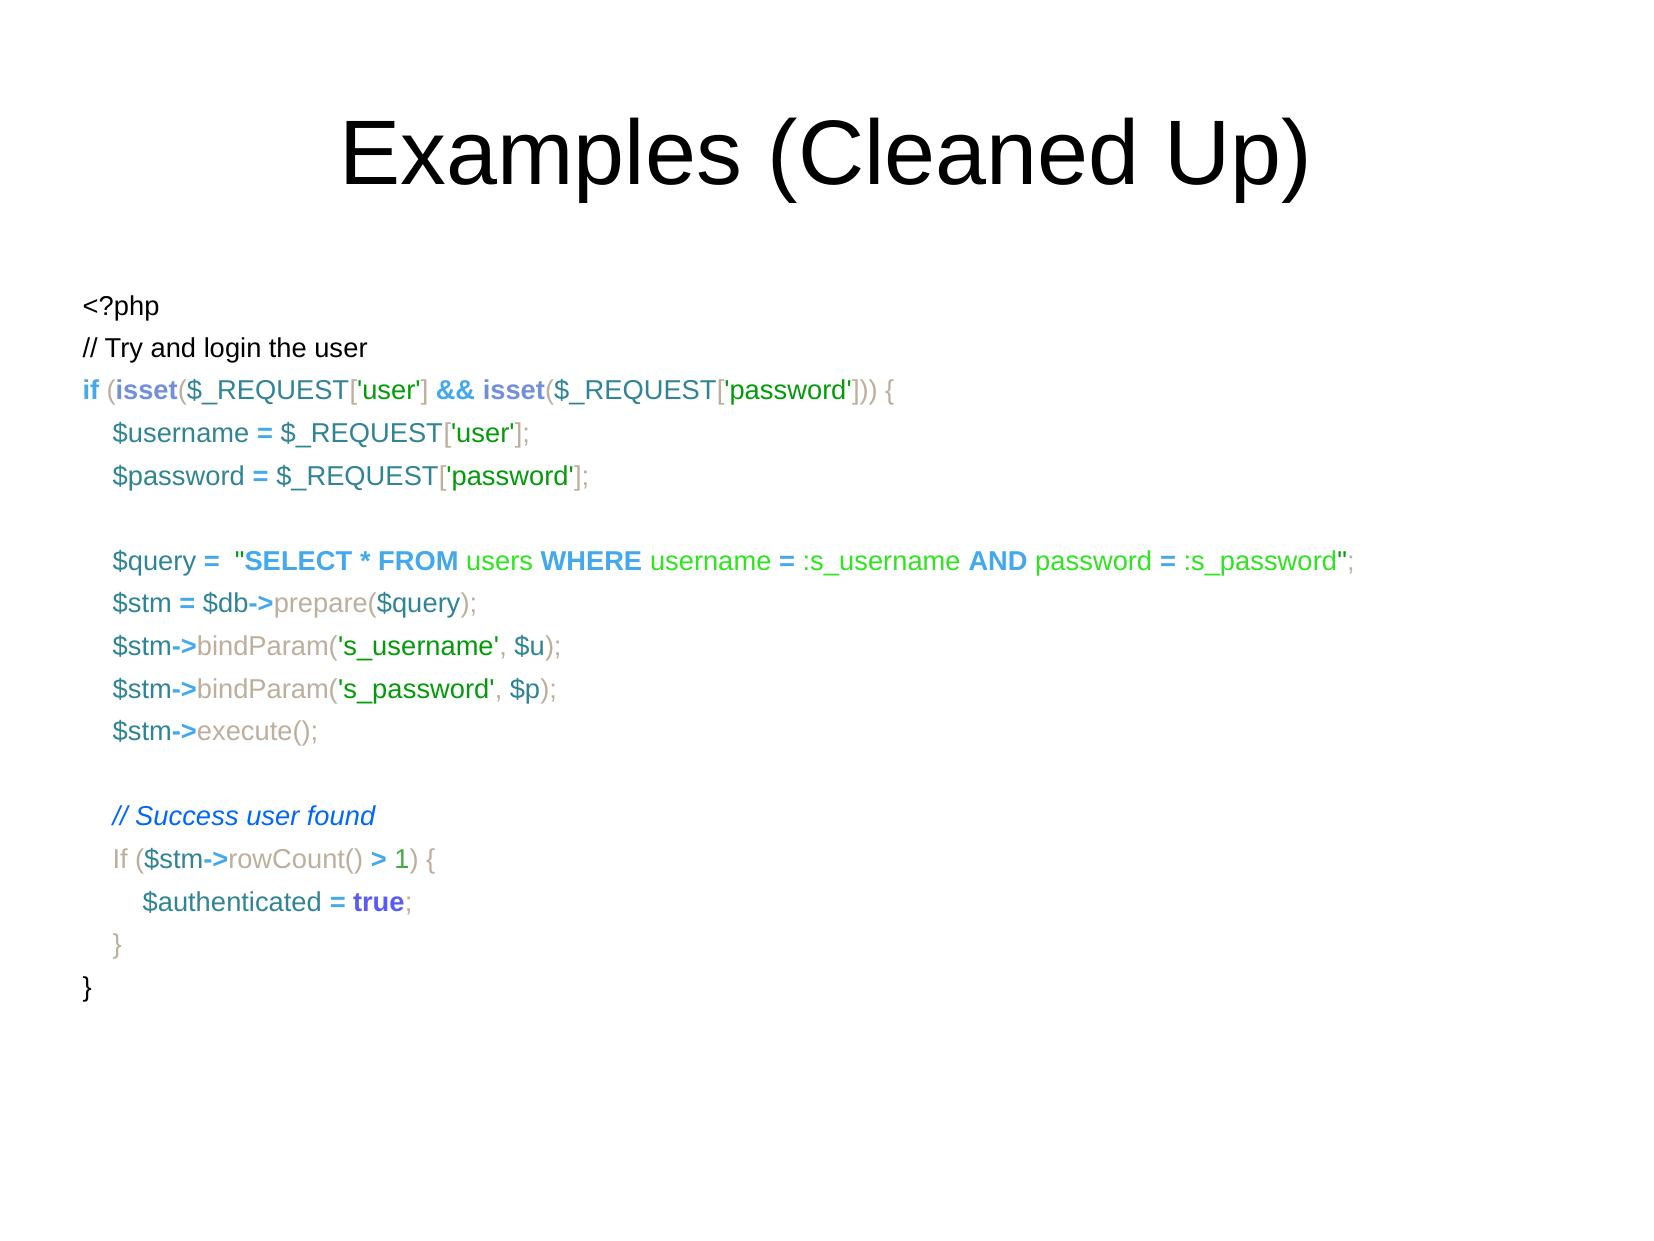

# Examples (Cleaned Up)
<?php
// Try and login the user
if (isset($_REQUEST['user'] && isset($_REQUEST['password'])) {
 $username = $_REQUEST['user'];
 $password = $_REQUEST['password'];
 $query = "SELECT * FROM users WHERE username = :s_username AND password = :s_password";
 $stm = $db->prepare($query);
 $stm->bindParam('s_username', $u);
 $stm->bindParam('s_password', $p);
 $stm->execute();
 // Success user found
 If ($stm->rowCount() > 1) {
 $authenticated = true;
 }
}